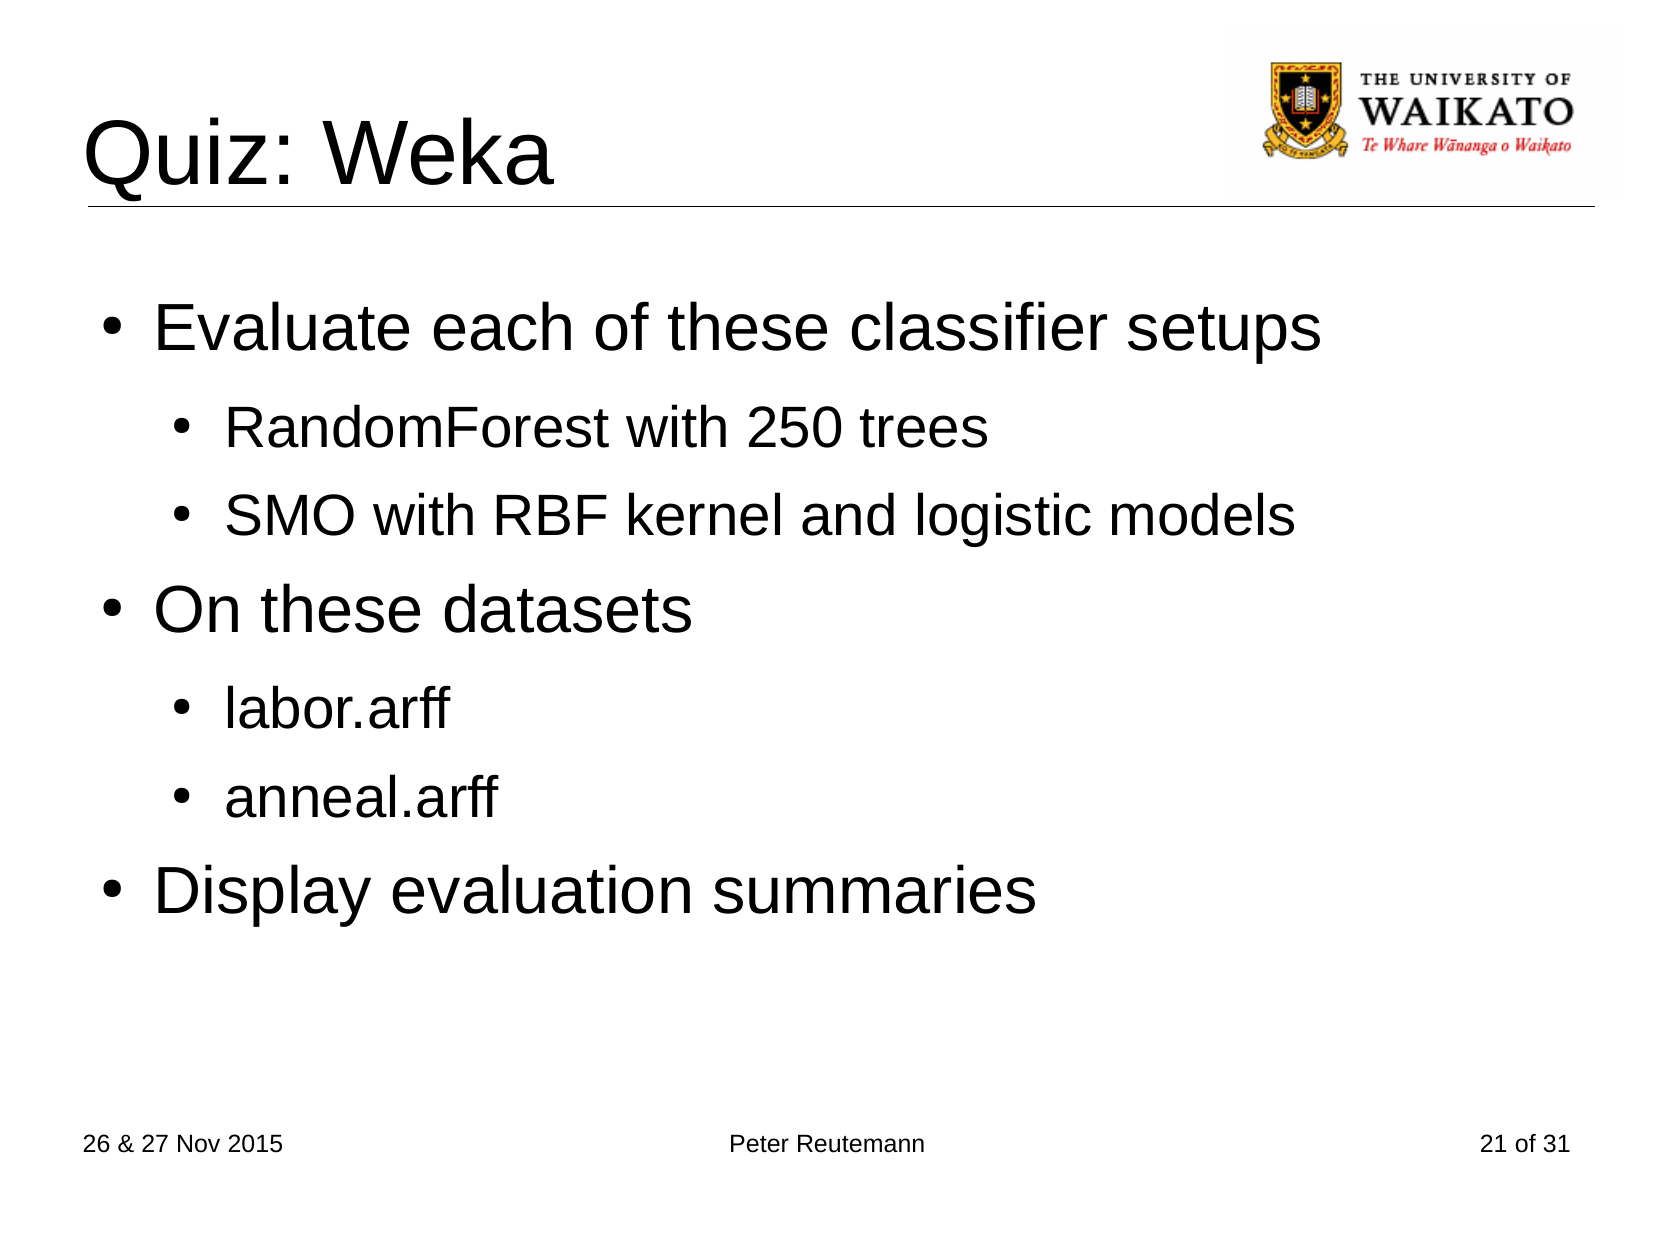

# Quiz: Weka
Evaluate each of these classifier setups
RandomForest with 250 trees
SMO with RBF kernel and logistic models
On these datasets
labor.arff
anneal.arff
Display evaluation summaries
26 & 27 Nov 2015
Peter Reutemann
21